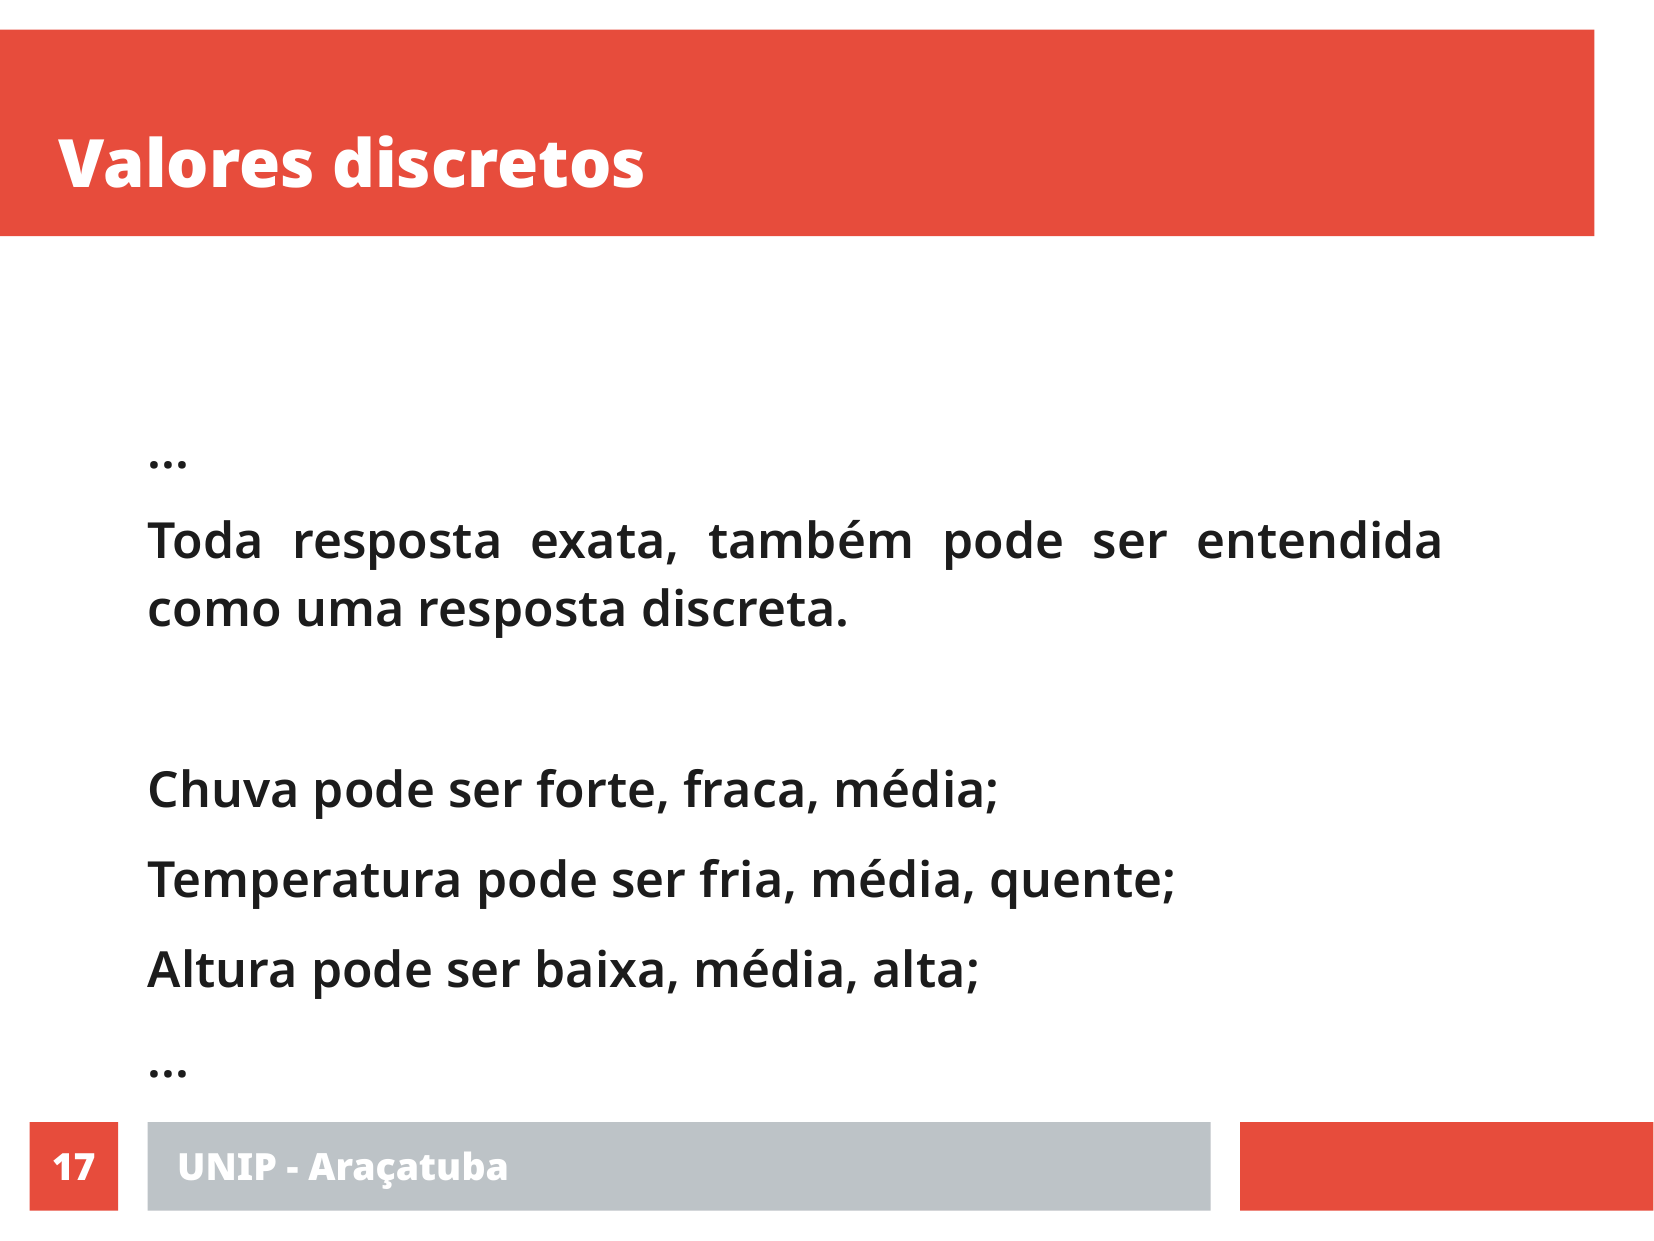

# Valores discretos
...
Toda resposta exata, também pode ser entendida como uma resposta discreta.
Chuva pode ser forte, fraca, média;
Temperatura pode ser fria, média, quente;
Altura pode ser baixa, média, alta;
...
17
UNIP - Araçatuba